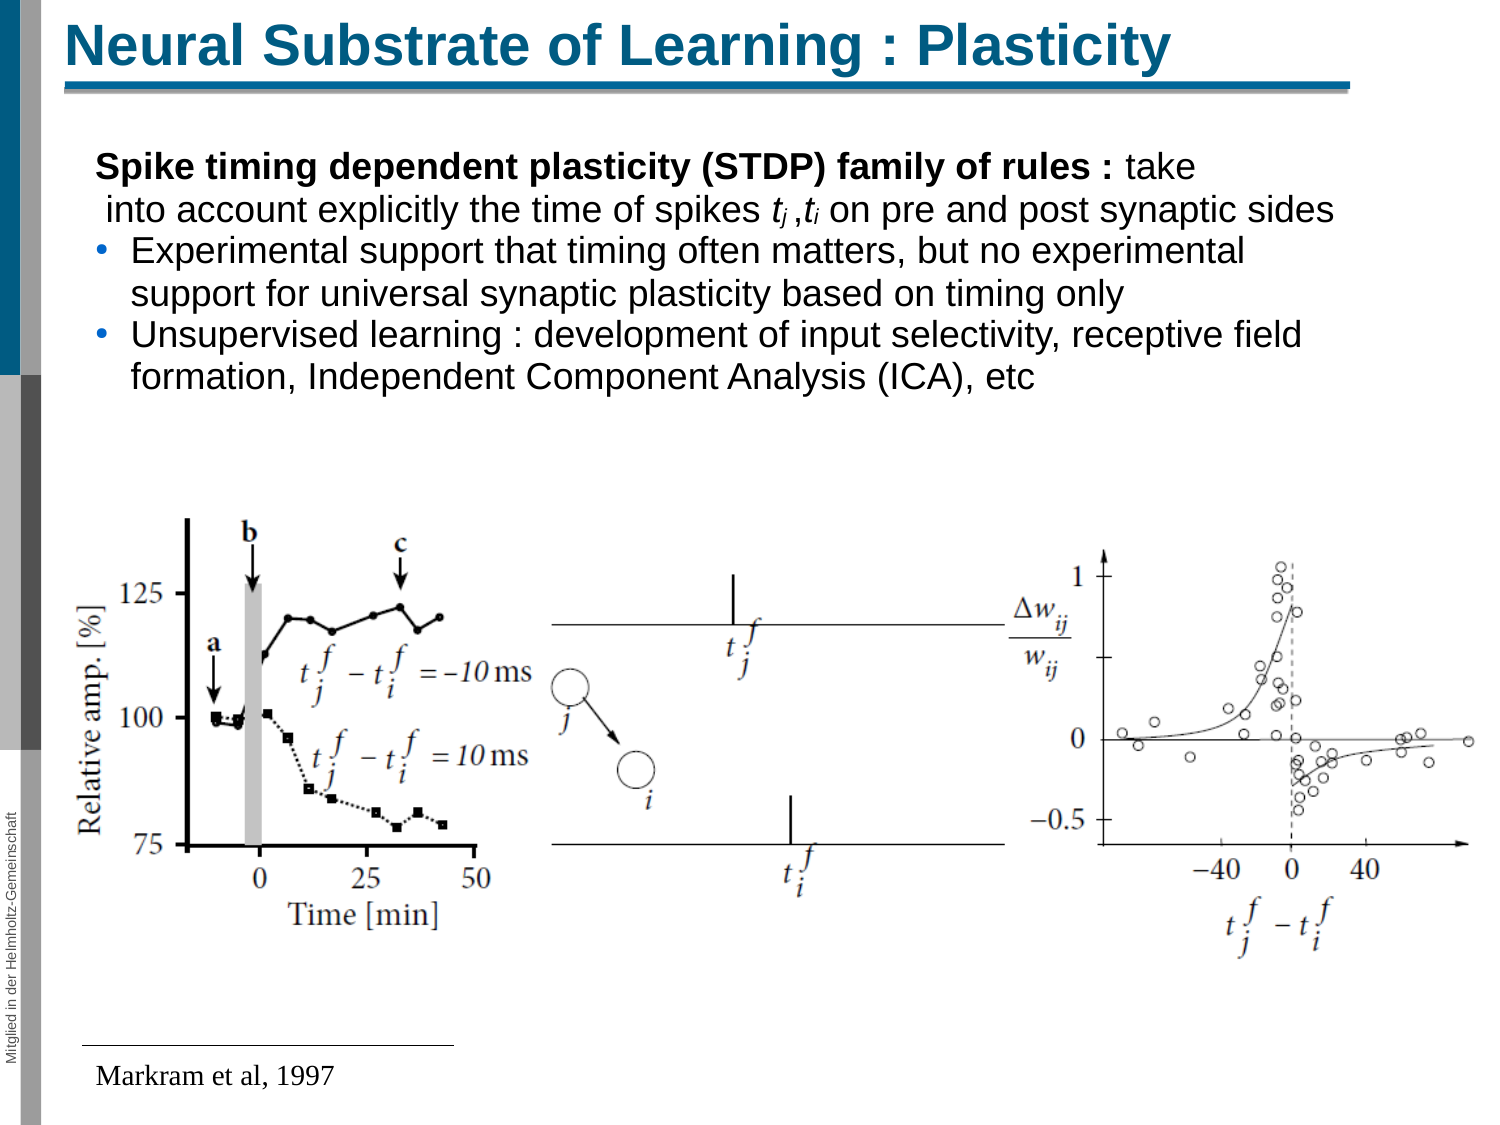

Neural Substrate of Learning : Plasticity
Spike timing dependent plasticity (STDP) family of rules : take
 into account explicitly the time of spikes tj ,ti on pre and post synaptic sides
Experimental support that timing often matters, but no experimental support for universal synaptic plasticity based on timing only
Unsupervised learning : development of input selectivity, receptive field formation, Independent Component Analysis (ICA), etc
Markram et al, 1997